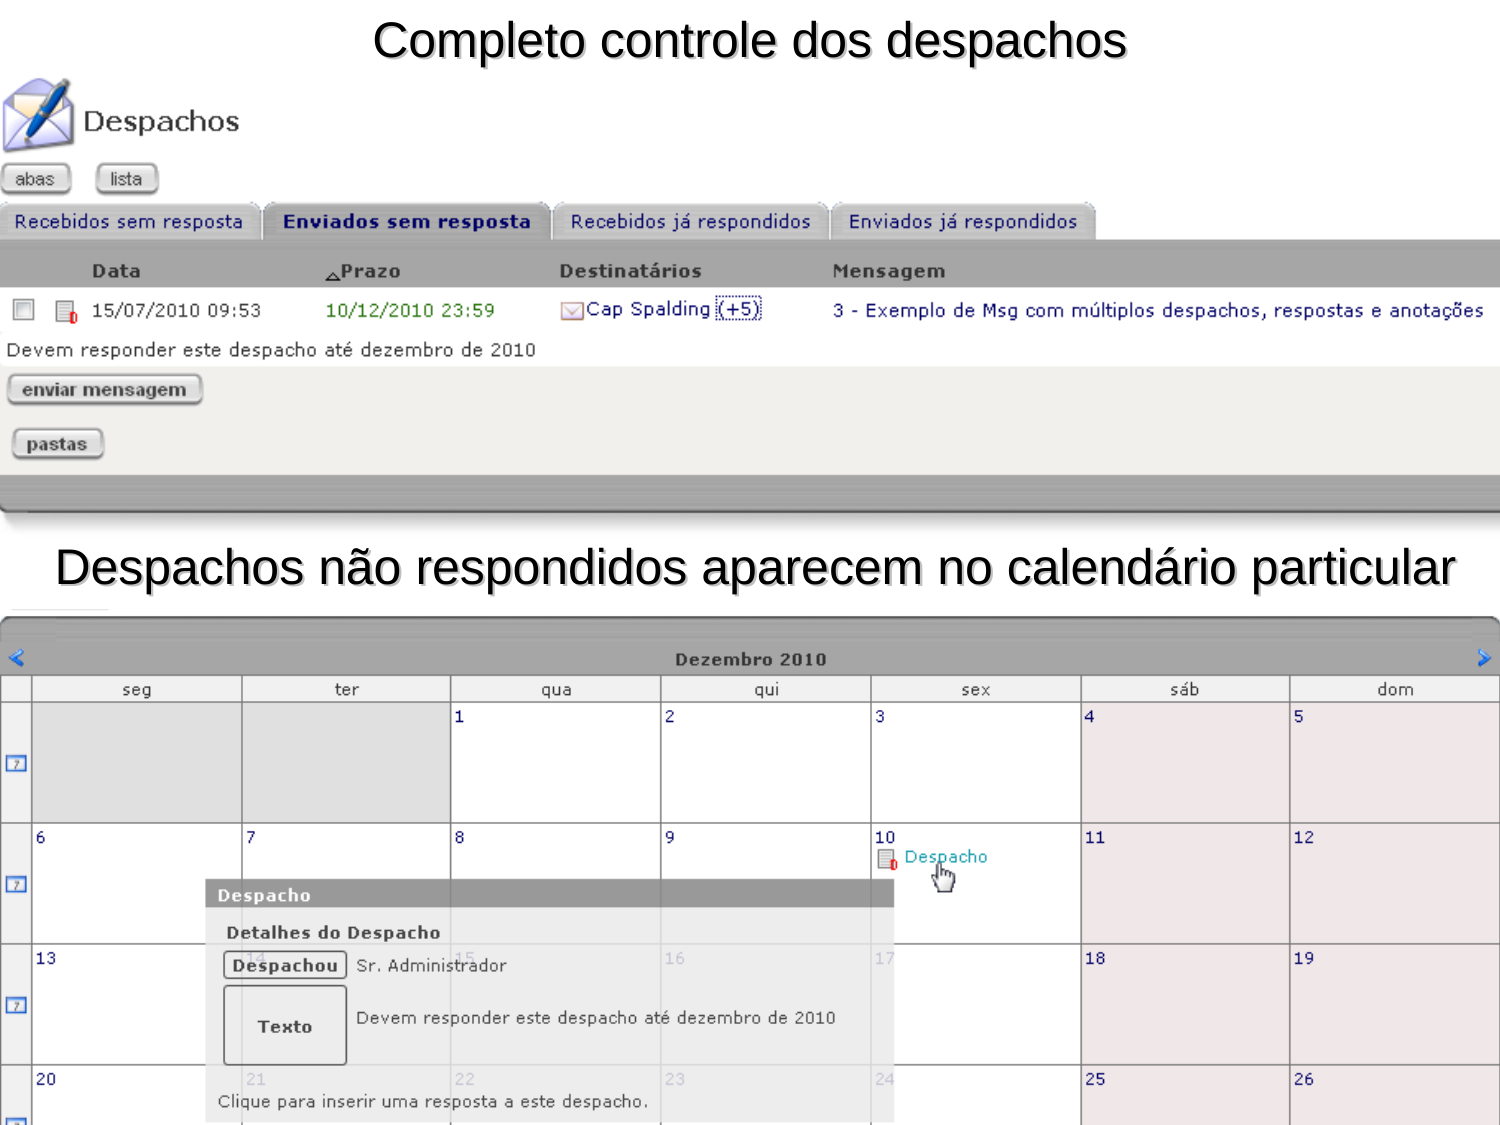

Completo controle dos despachos
Despachos não respondidos aparecem no calendário particular